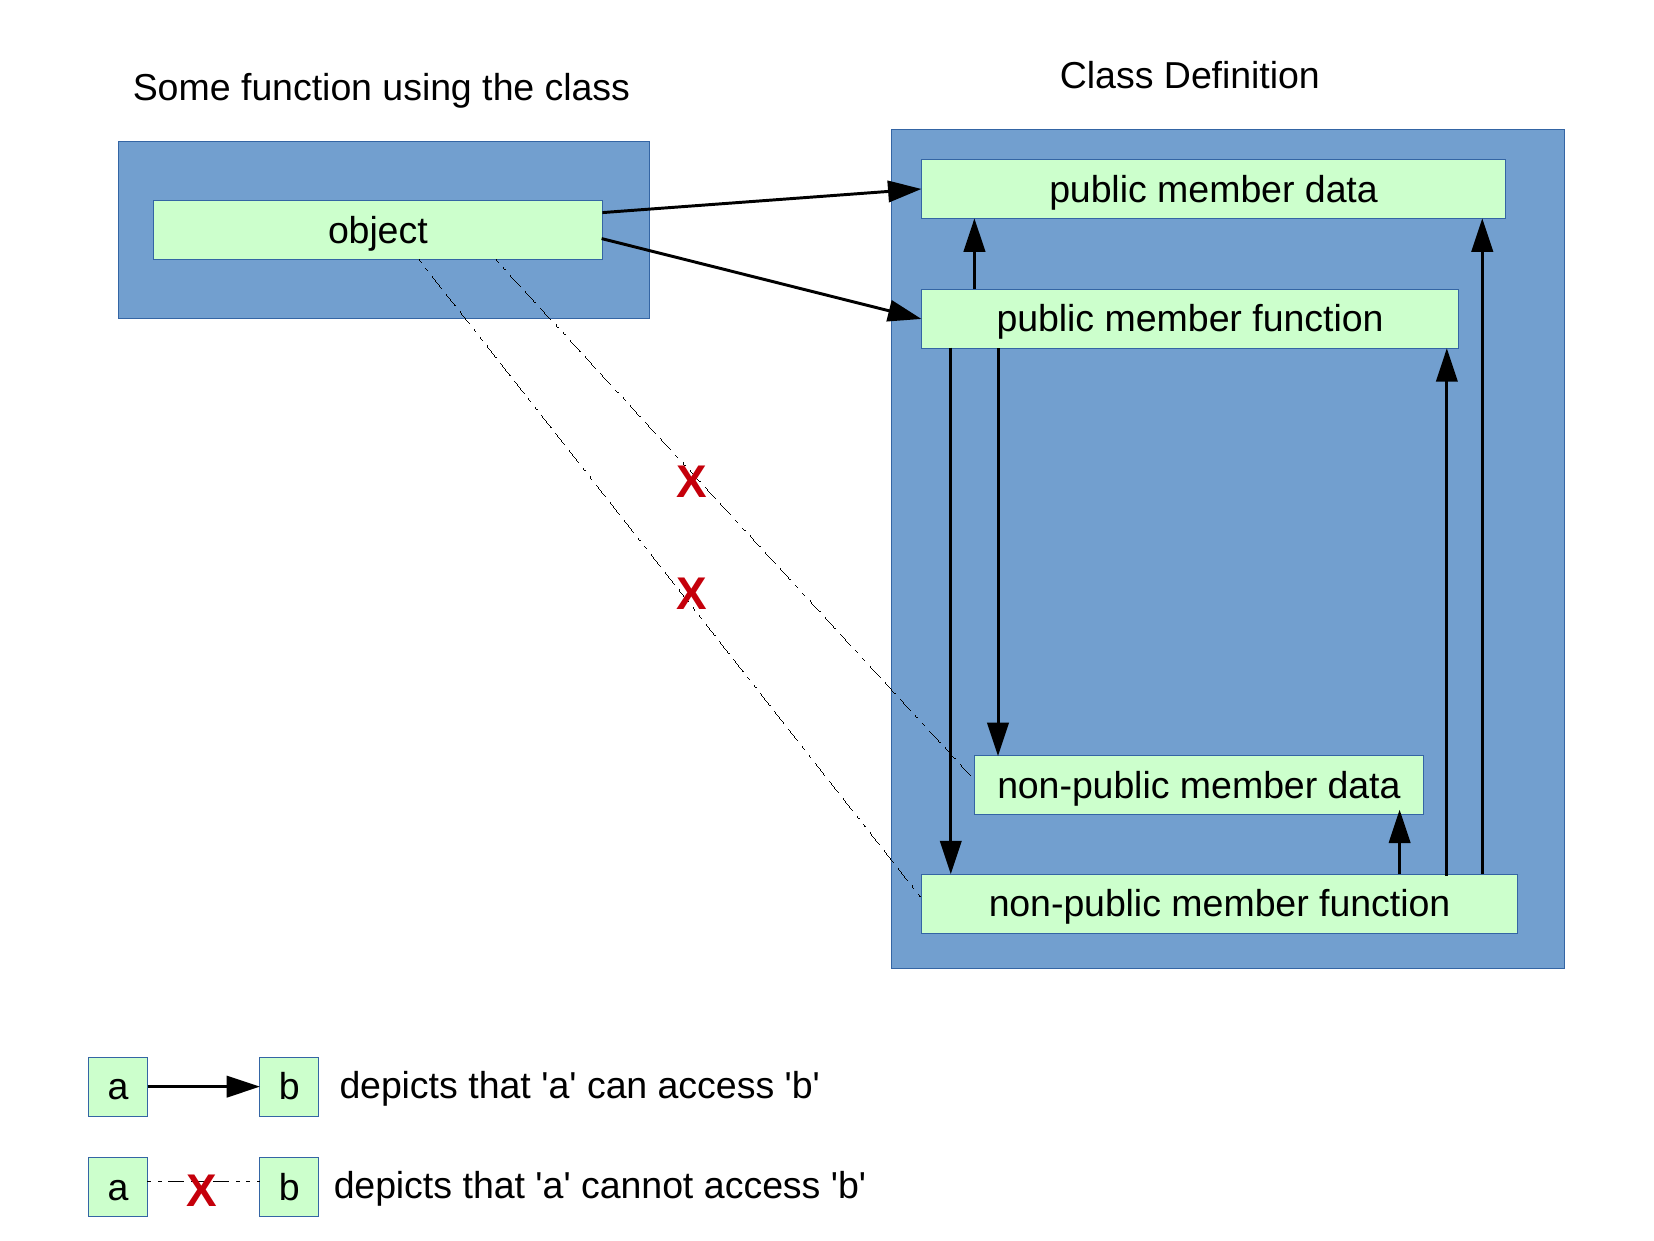

Class Definition
Some function using the class
public member data
object
public member function
X
X
non-public member data
non-public member function
a
b
depicts that 'a' can access 'b'
a
b
depicts that 'a' cannot access 'b'
X